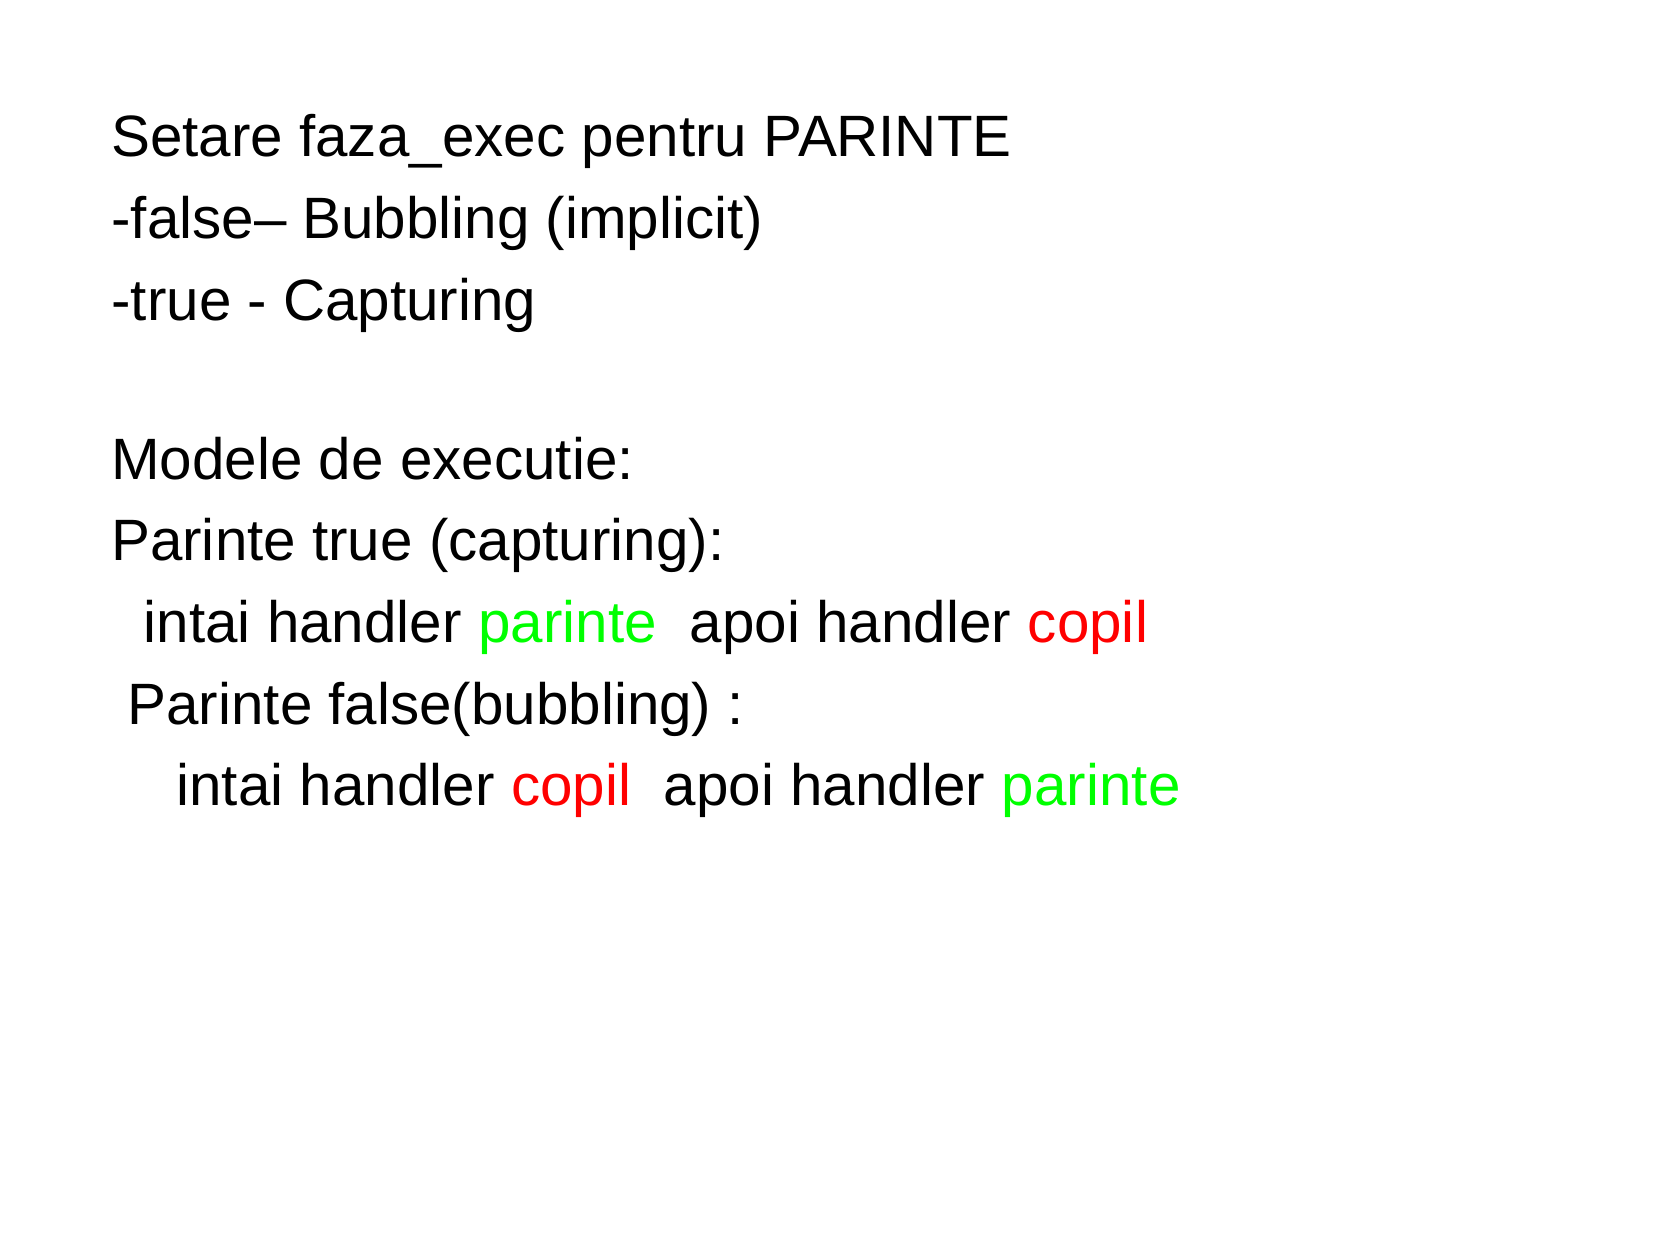

Setare faza_exec pentru PARINTE
-false– Bubbling (implicit)
-true - Capturing
Modele de executie:
Parinte true (capturing):
 intai handler parinte apoi handler copil
 Parinte false(bubbling) :
 intai handler copil apoi handler parinte